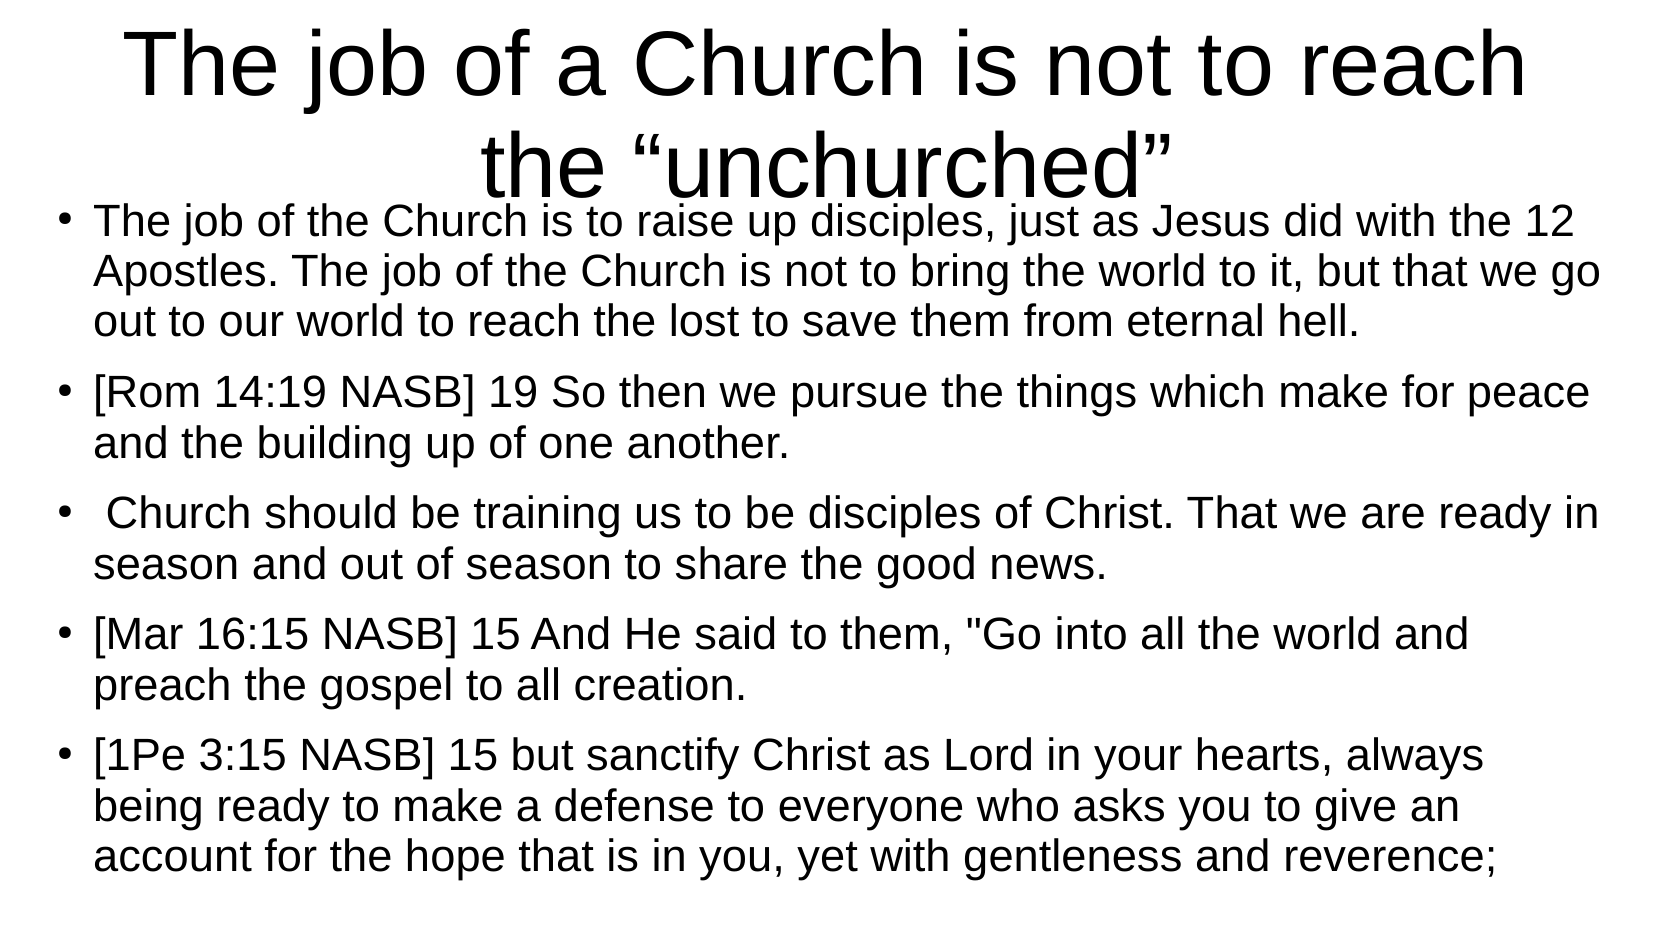

# The job of a Church is not to reach the “unchurched”
The job of the Church is to raise up disciples, just as Jesus did with the 12 Apostles. The job of the Church is not to bring the world to it, but that we go out to our world to reach the lost to save them from eternal hell.
[Rom 14:19 NASB] 19 So then we pursue the things which make for peace and the building up of one another.
 Church should be training us to be disciples of Christ. That we are ready in season and out of season to share the good news.
[Mar 16:15 NASB] 15 And He said to them, "Go into all the world and preach the gospel to all creation.
[1Pe 3:15 NASB] 15 but sanctify Christ as Lord in your hearts, always being ready to make a defense to everyone who asks you to give an account for the hope that is in you, yet with gentleness and reverence;